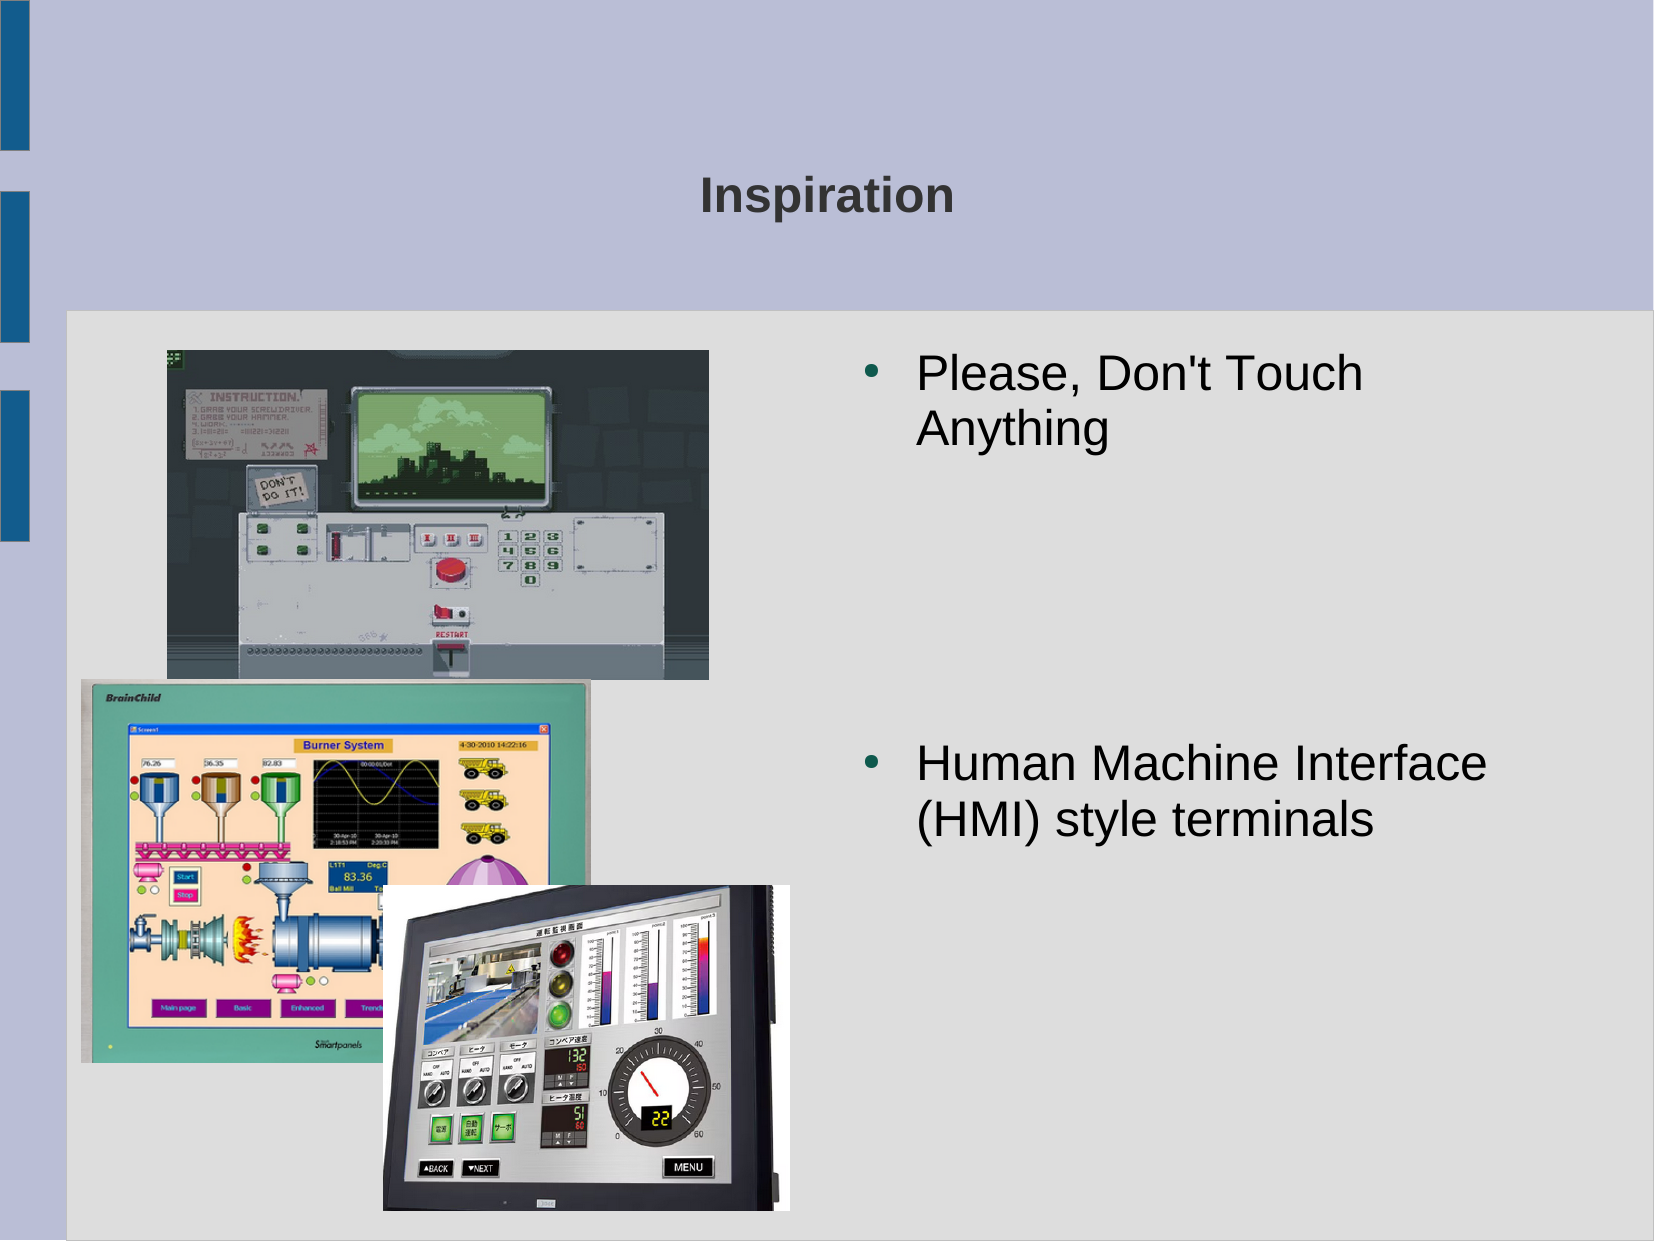

# Inspiration
Please, Don't Touch Anything
Human Machine Interface (HMI) style terminals